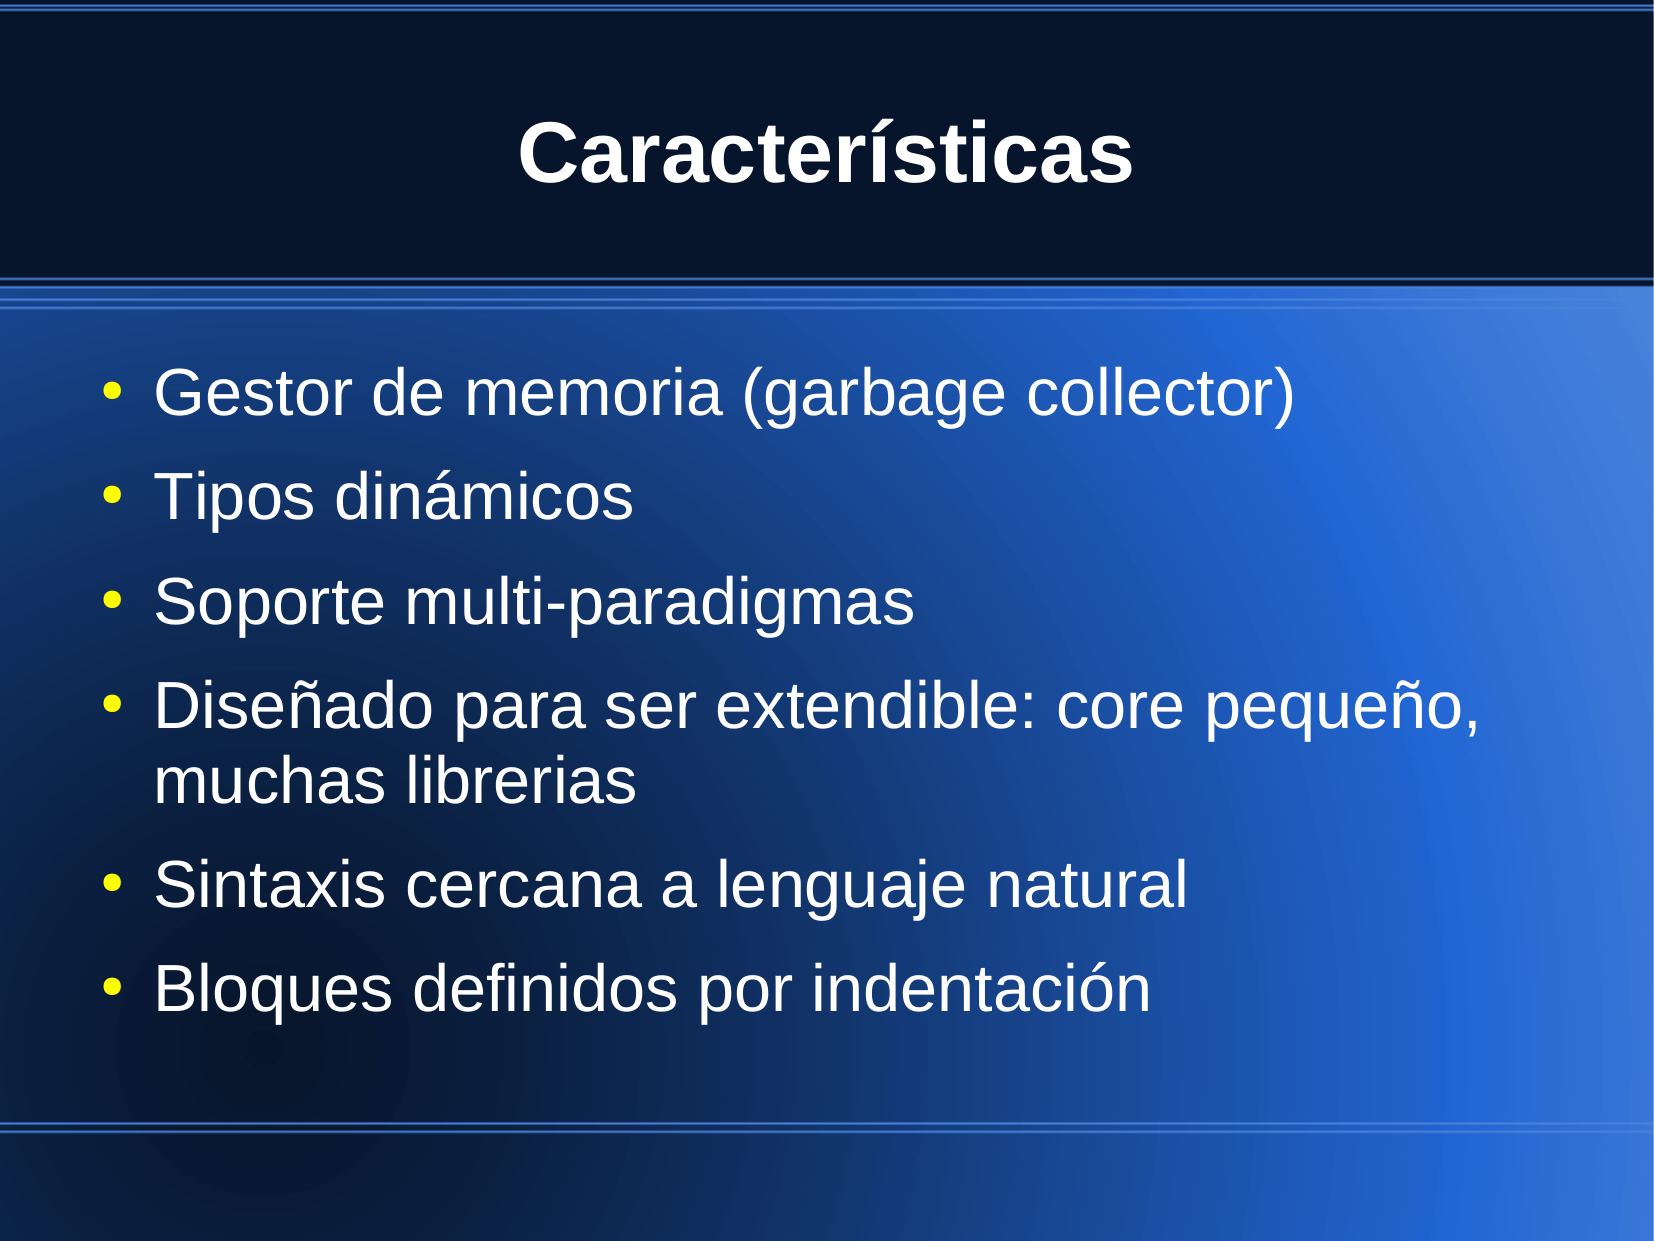

# Características
Gestor de memoria (garbage collector)
Tipos dinámicos
Soporte multi-paradigmas
Diseñado para ser extendible: core pequeño, muchas librerias
Sintaxis cercana a lenguaje natural
Bloques definidos por indentación